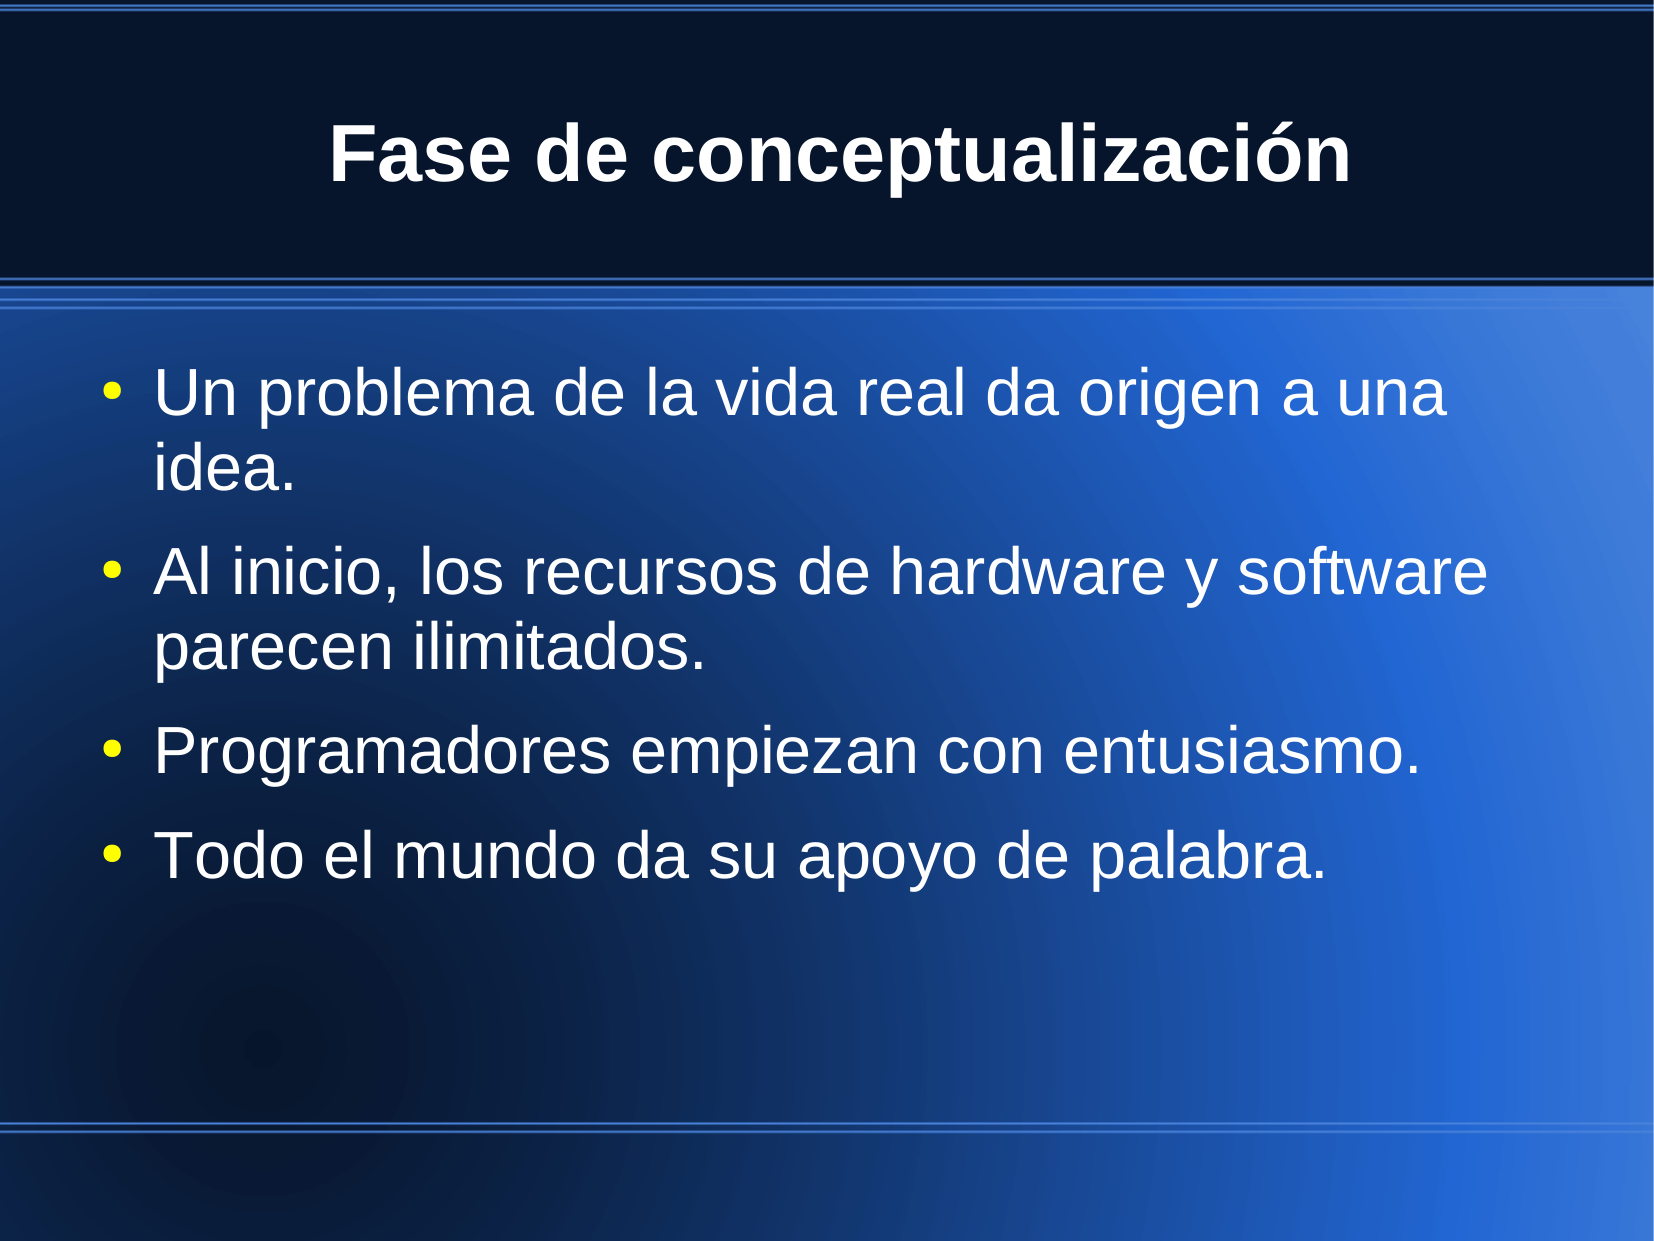

# Fase de conceptualización
Un problema de la vida real da origen a una idea.
Al inicio, los recursos de hardware y software parecen ilimitados.
Programadores empiezan con entusiasmo.
Todo el mundo da su apoyo de palabra.